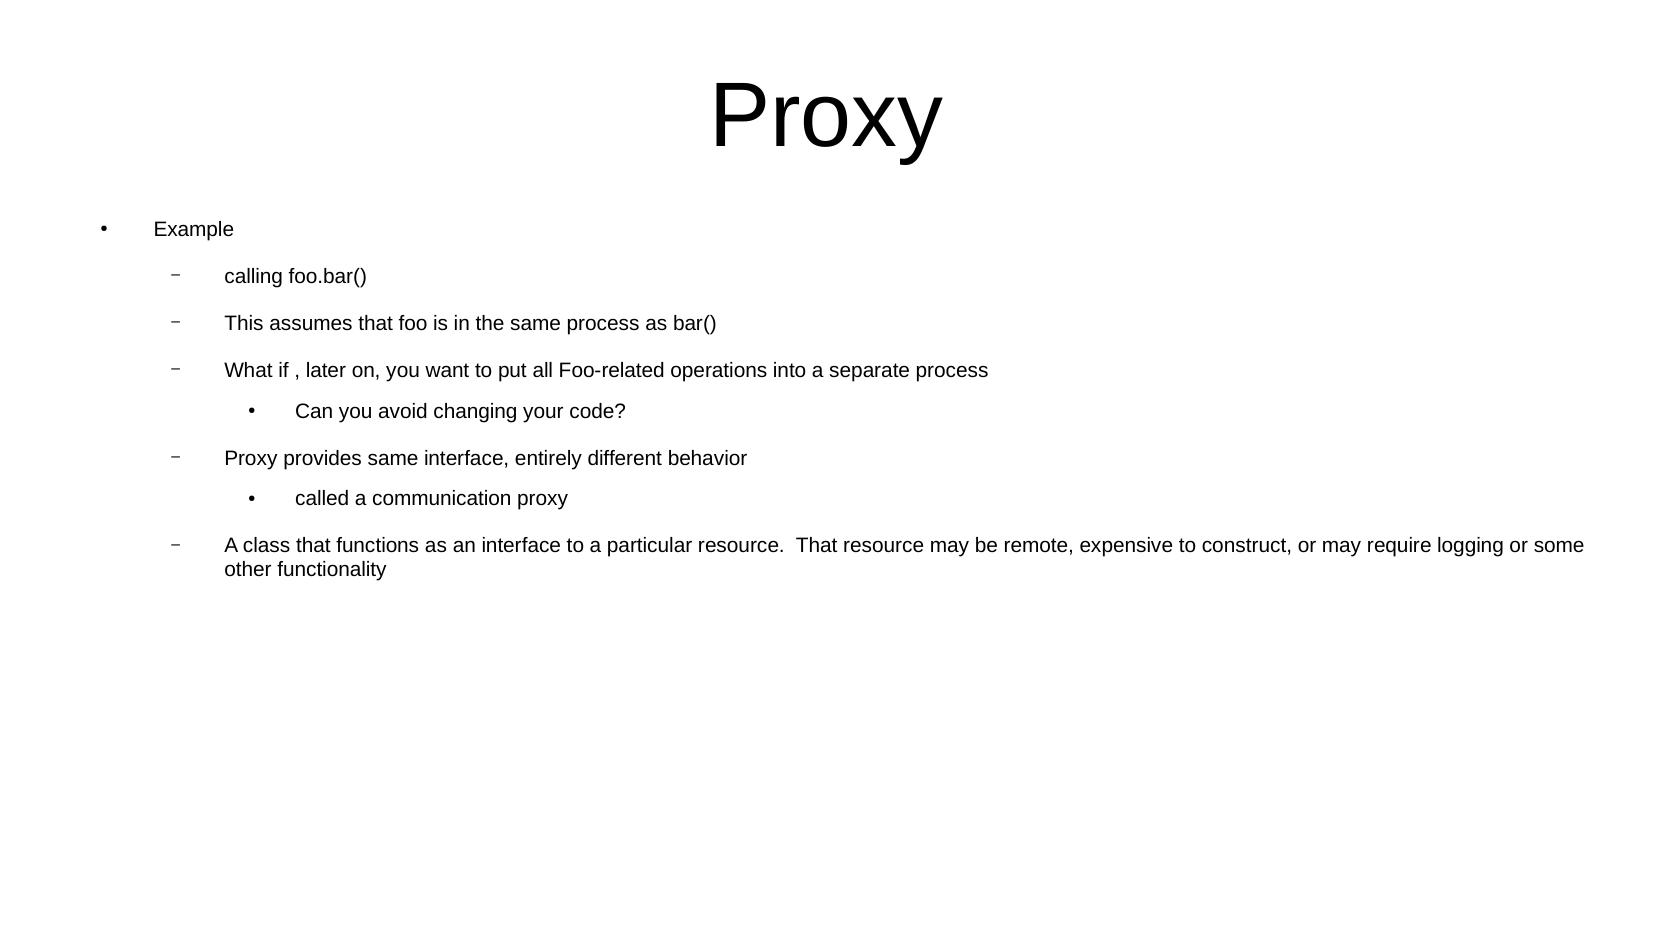

# Proxy
Example
calling foo.bar()
This assumes that foo is in the same process as bar()
What if , later on, you want to put all Foo-related operations into a separate process
Can you avoid changing your code?
Proxy provides same interface, entirely different behavior
called a communication proxy
A class that functions as an interface to a particular resource. That resource may be remote, expensive to construct, or may require logging or some other functionality